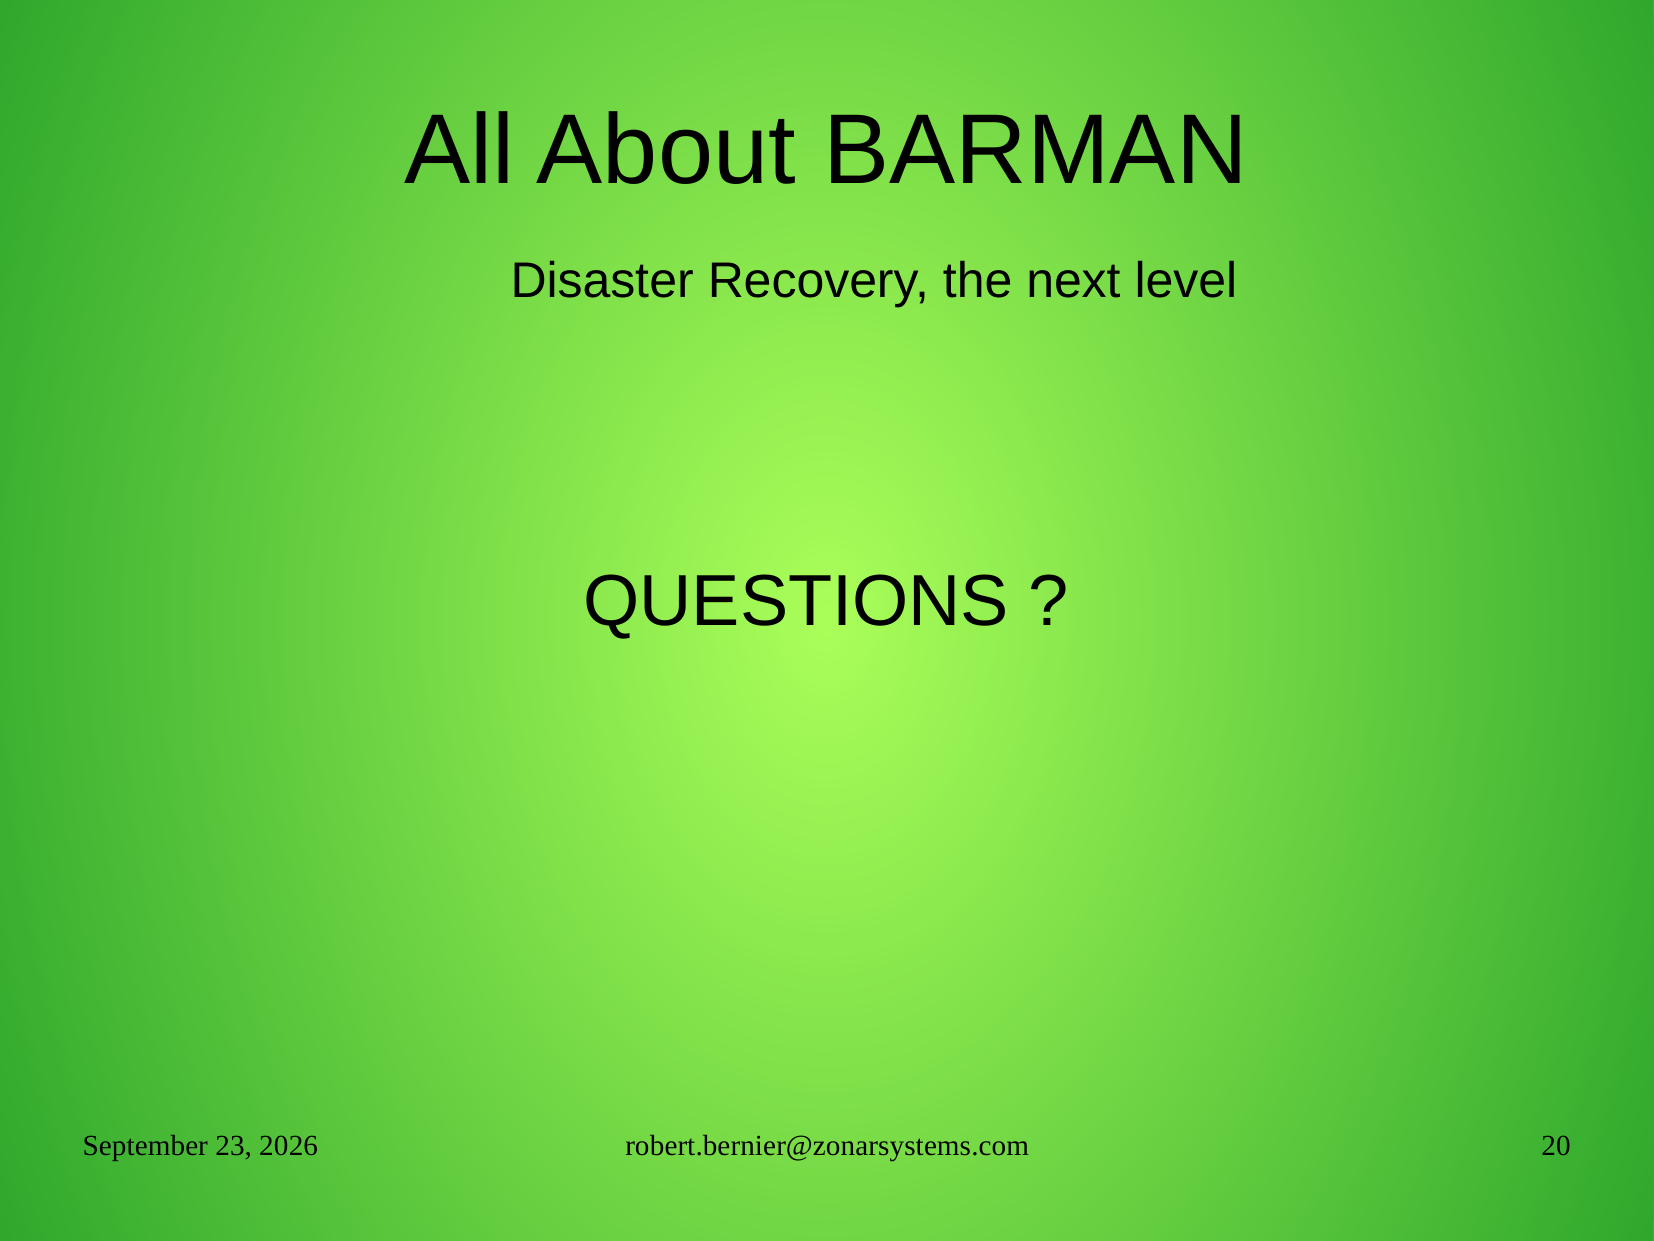

# All About BARMAN
Disaster Recovery, the next level
QUESTIONS ?
robert.bernier@zonarsystems.com
20